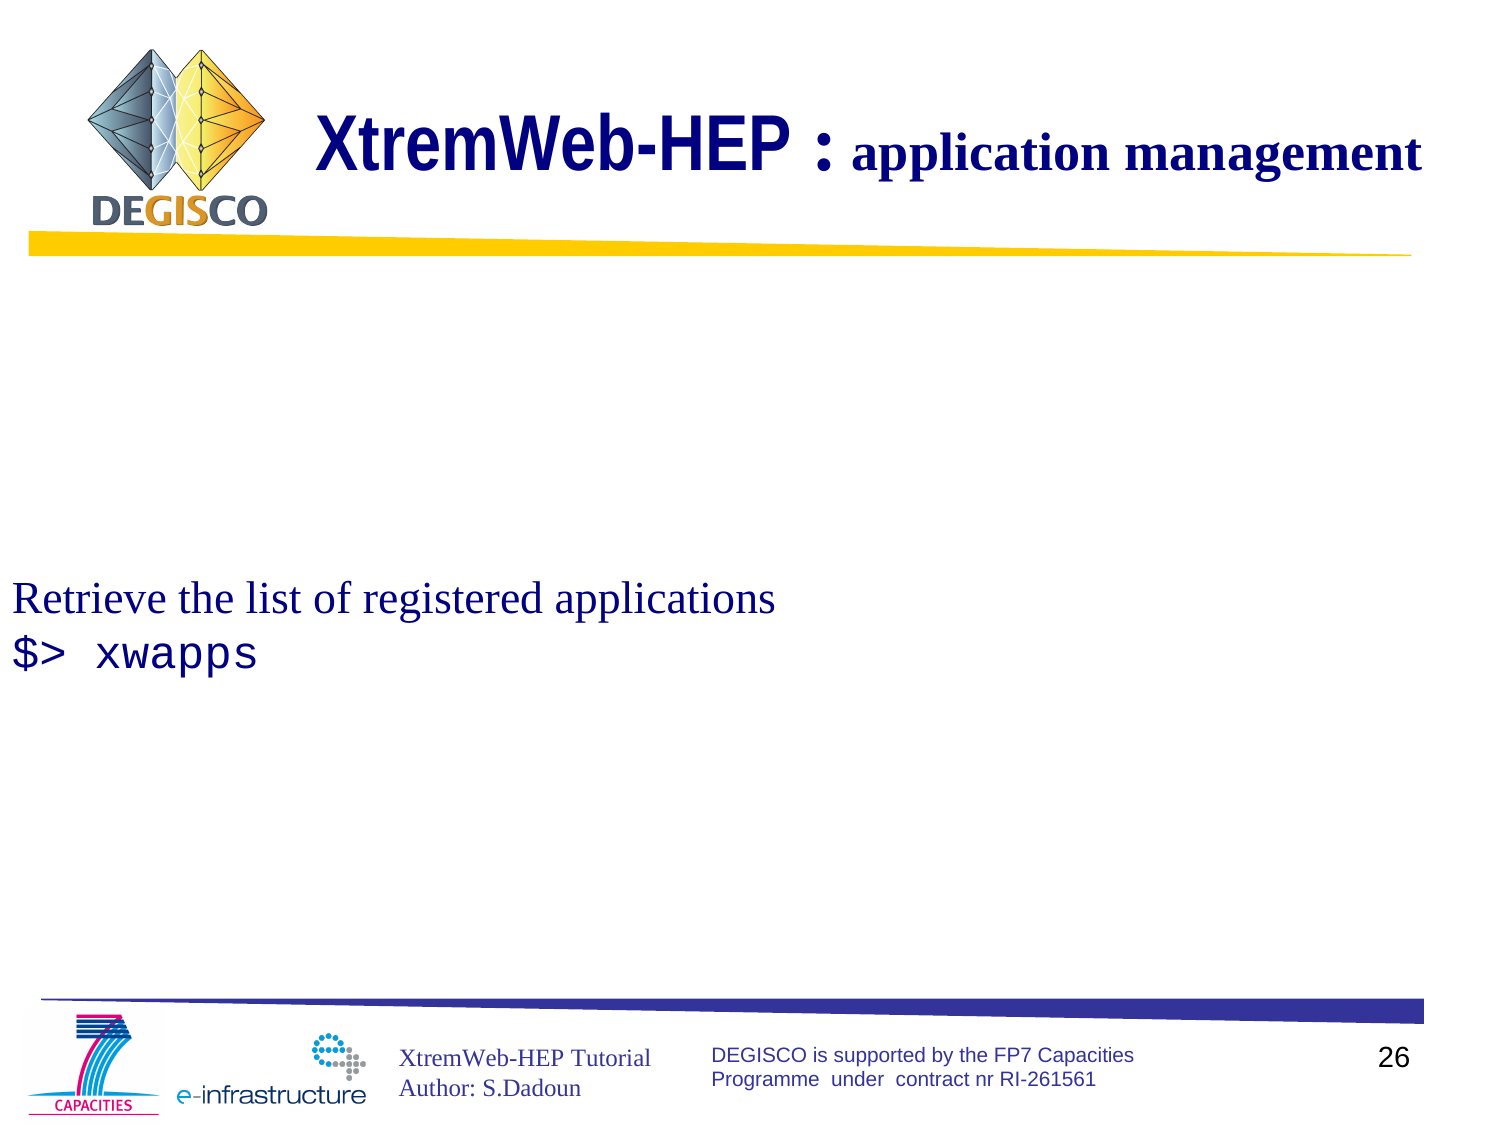

XtremWeb-HEP : application management
# Retrieve the list of registered applications $> xwapps